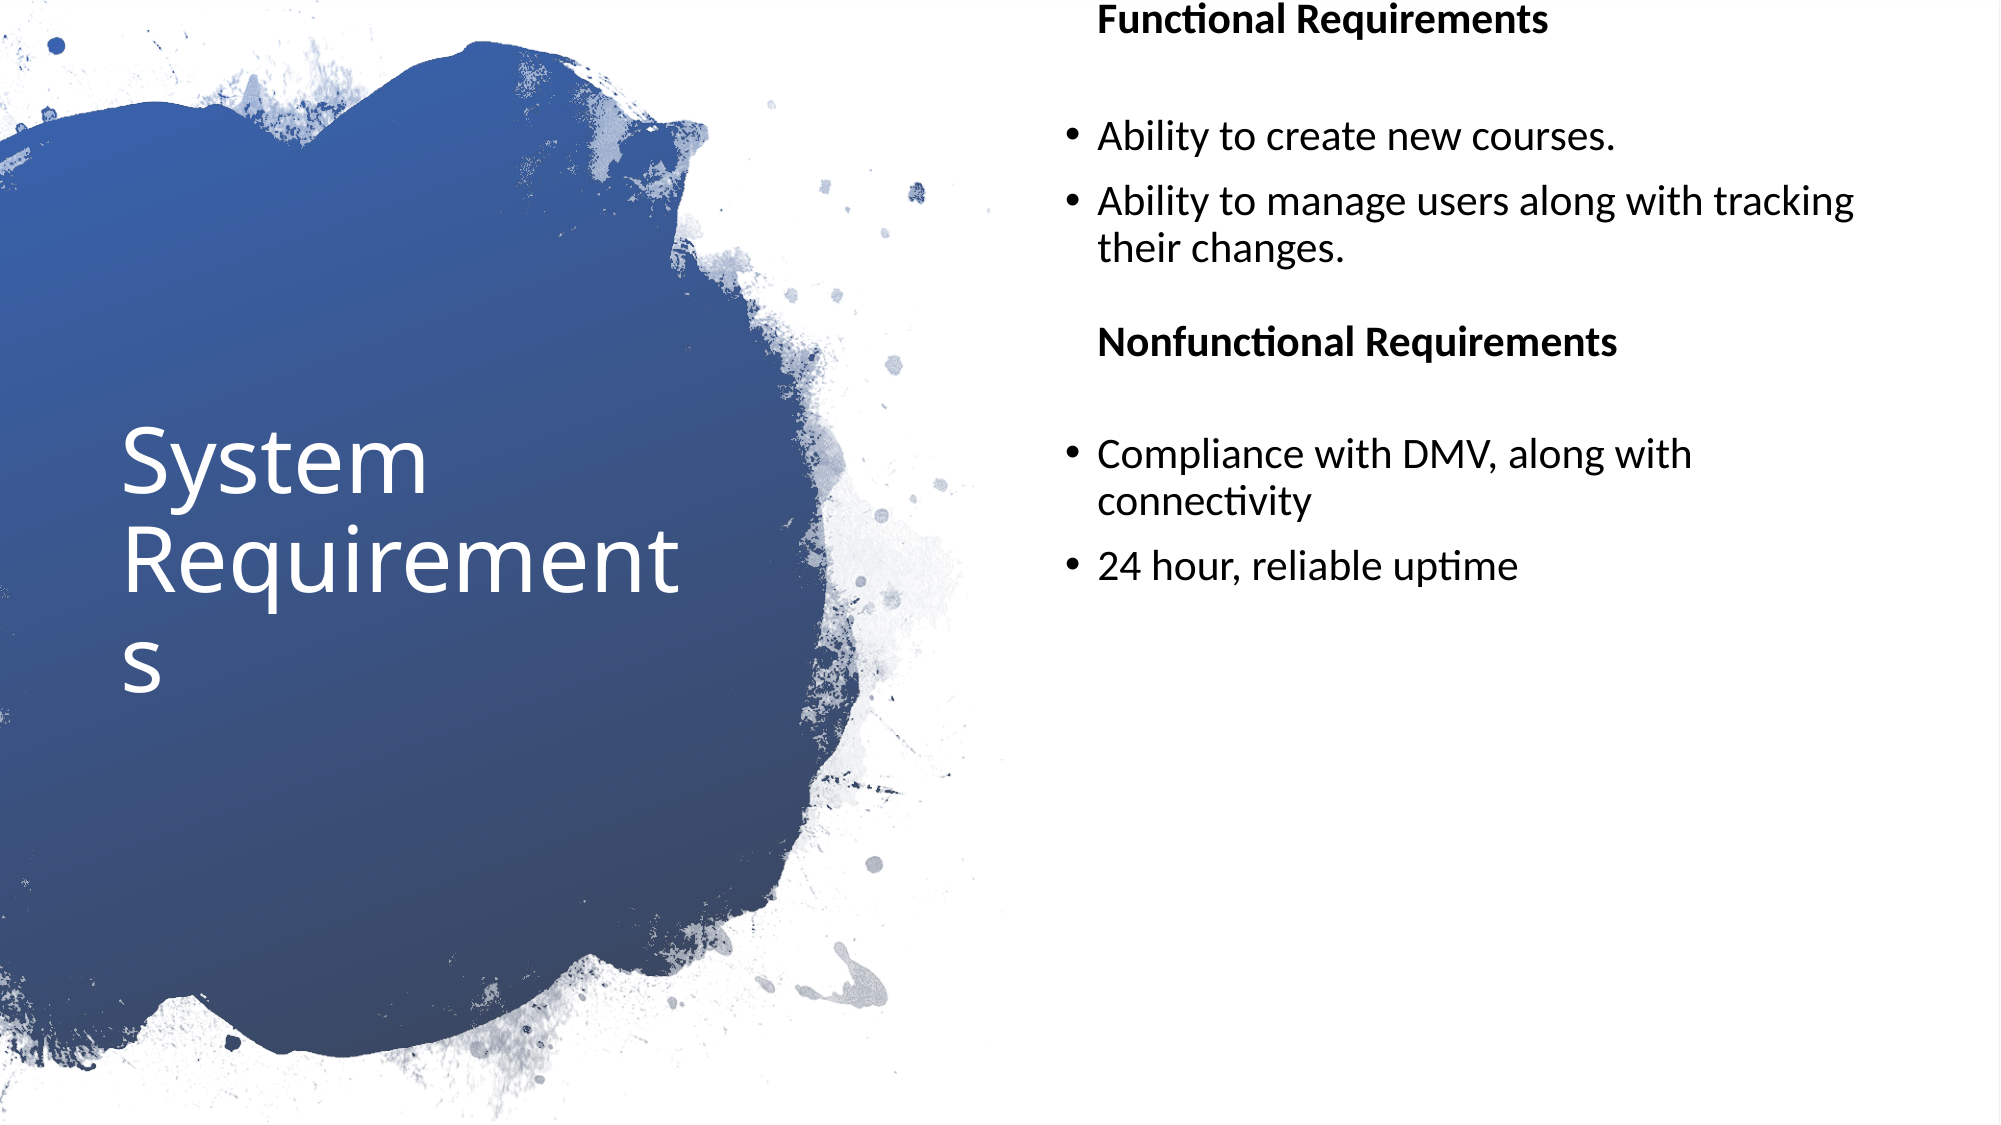

Functional Requirements
Ability to create new courses.
Ability to manage users along with tracking their changes.
Nonfunctional Requirements
Compliance with DMV, along with connectivity
24 hour, reliable uptime
# System Requirements